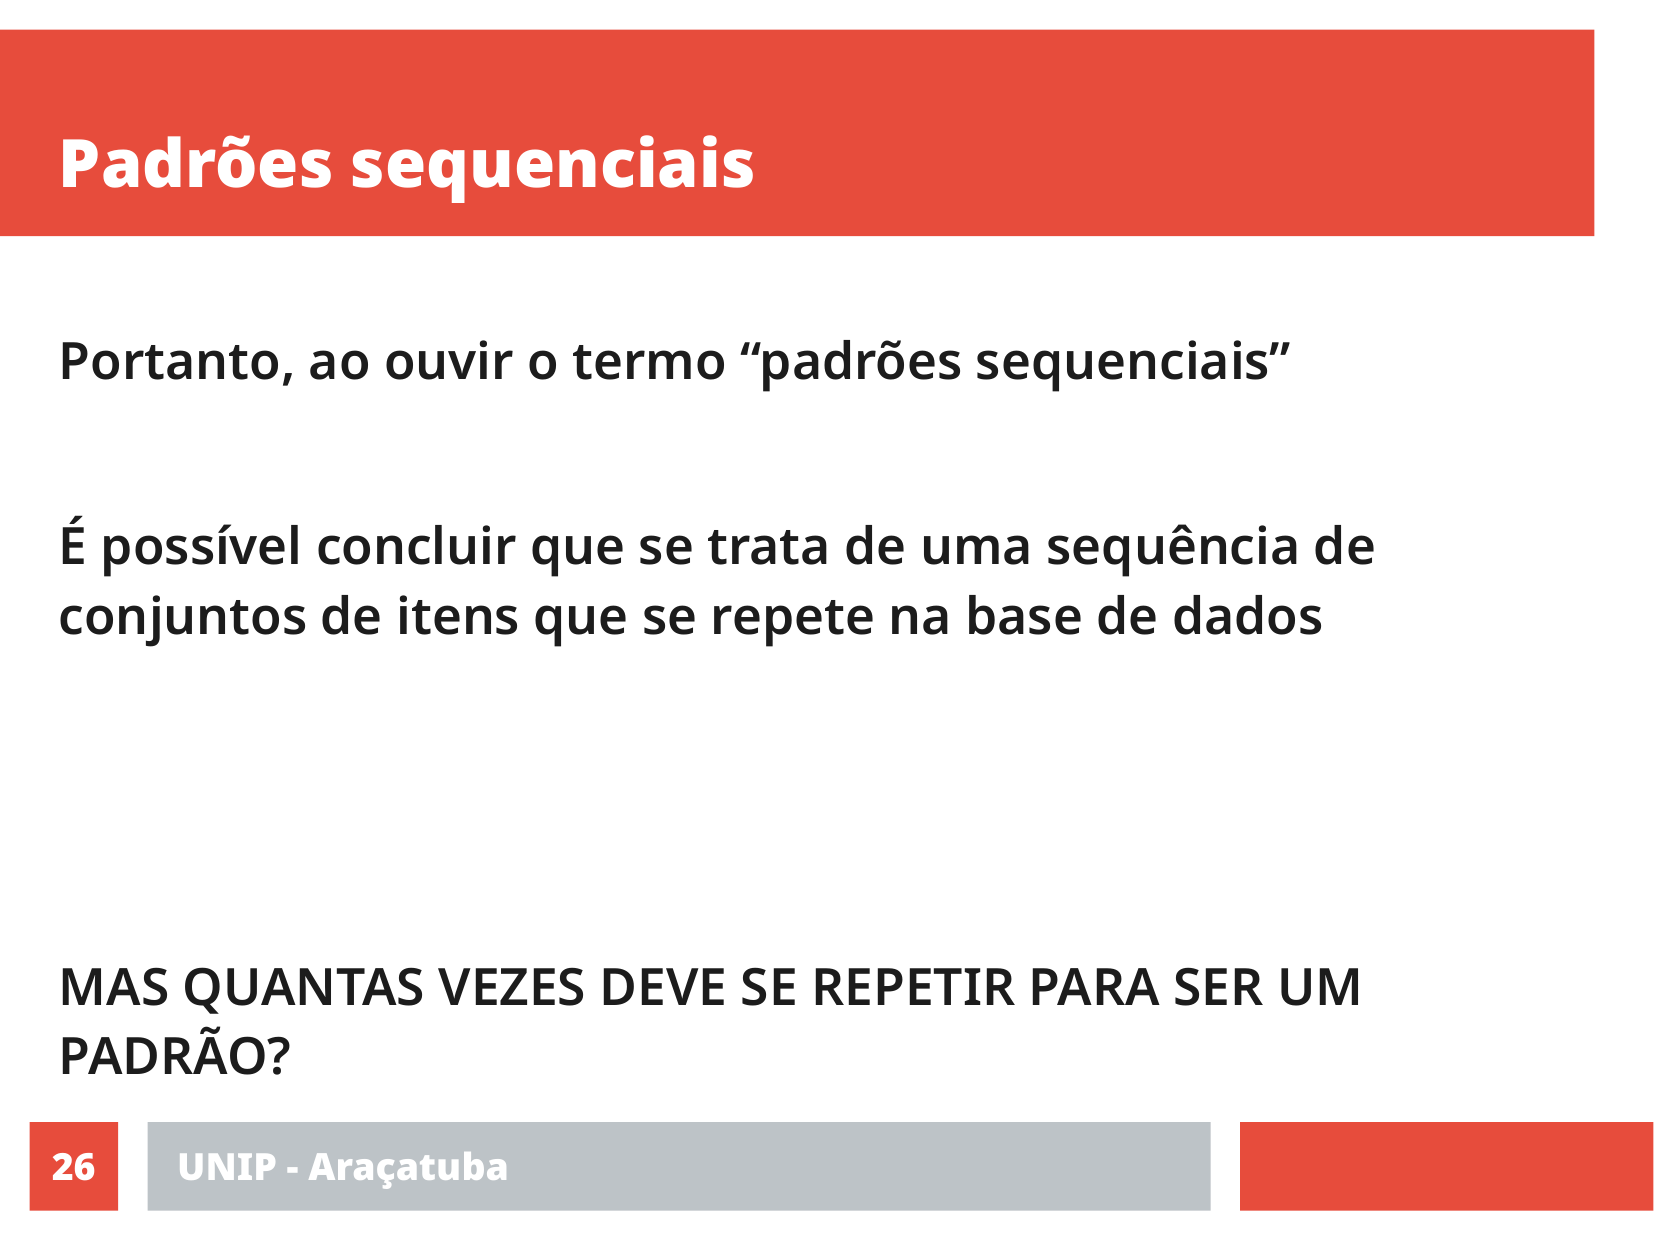

# Padrões sequenciais
Portanto, ao ouvir o termo “padrões sequenciais”
É possível concluir que se trata de uma sequência de conjuntos de itens que se repete na base de dados
MAS QUANTAS VEZES DEVE SE REPETIR PARA SER UM PADRÃO?
26
UNIP - Araçatuba